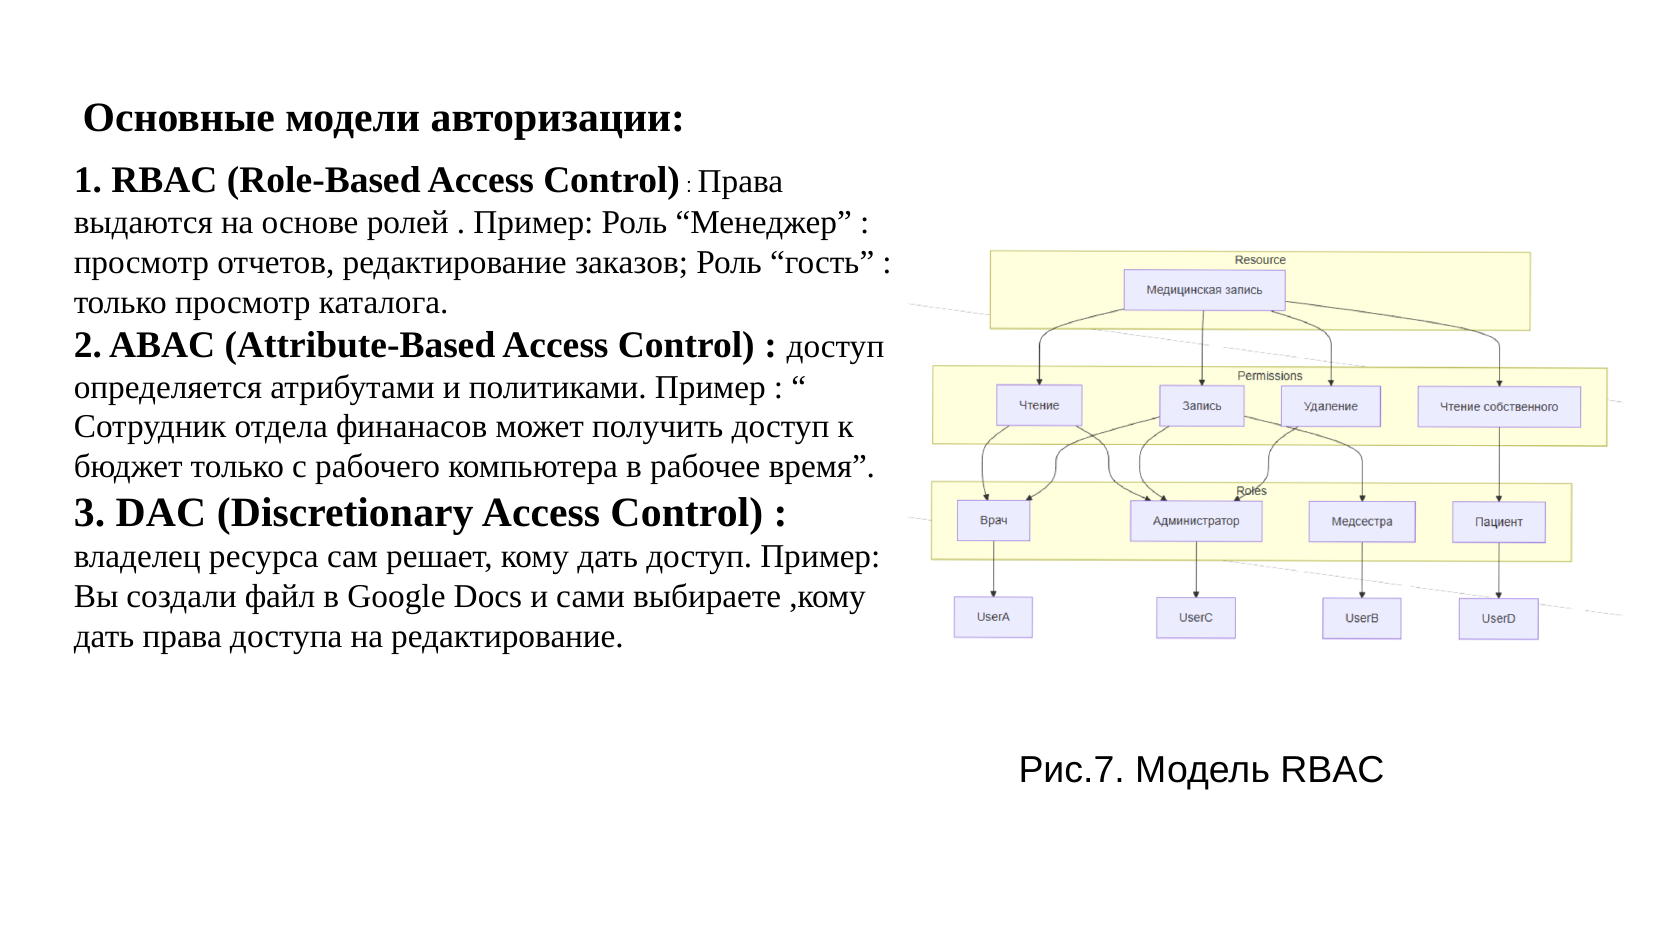

Основные модели авторизации:
1. RBAC (Role-Based Access Control) : Права выдаются на основе ролей . Пример: Роль “Менеджер” : просмотр отчетов, редактирование заказов; Роль “гость” : только просмотр каталога.
2. ABAC (Attribute-Based Access Control) : доступ определяется атрибутами и политиками. Пример : “ Сотрудник отдела финанасов может получить доступ к бюджет только с рабочего компьютера в рабочее время”.
3. DAC (Discretionary Access Control) : владелец ресурса сам решает, кому дать доступ. Пример: Вы создали файл в Google Docs и сами выбираете ,кому дать права доступа на редактирование.
Рис.7. Модель RBAC